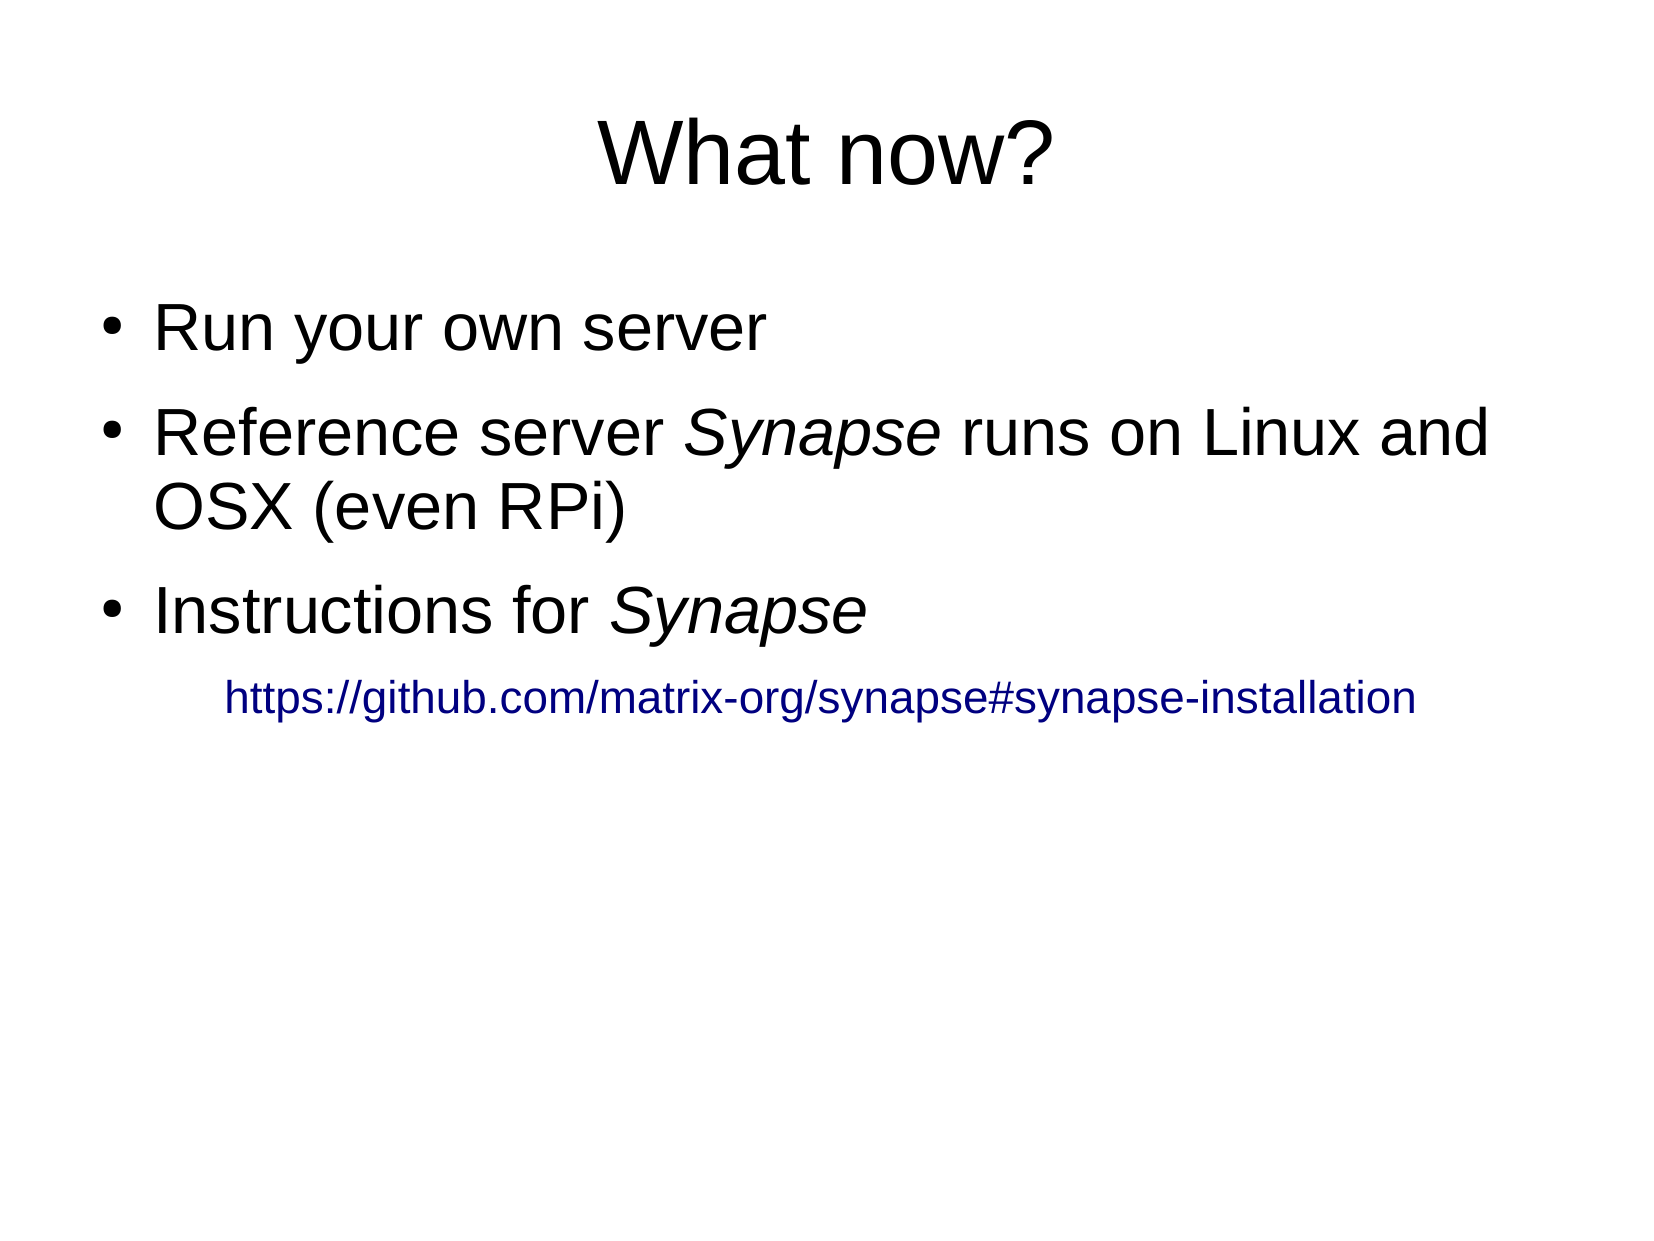

# What now?
Run your own server
Reference server Synapse runs on Linux and OSX (even RPi)
Instructions for Synapse
https://github.com/matrix-org/synapse#synapse-installation